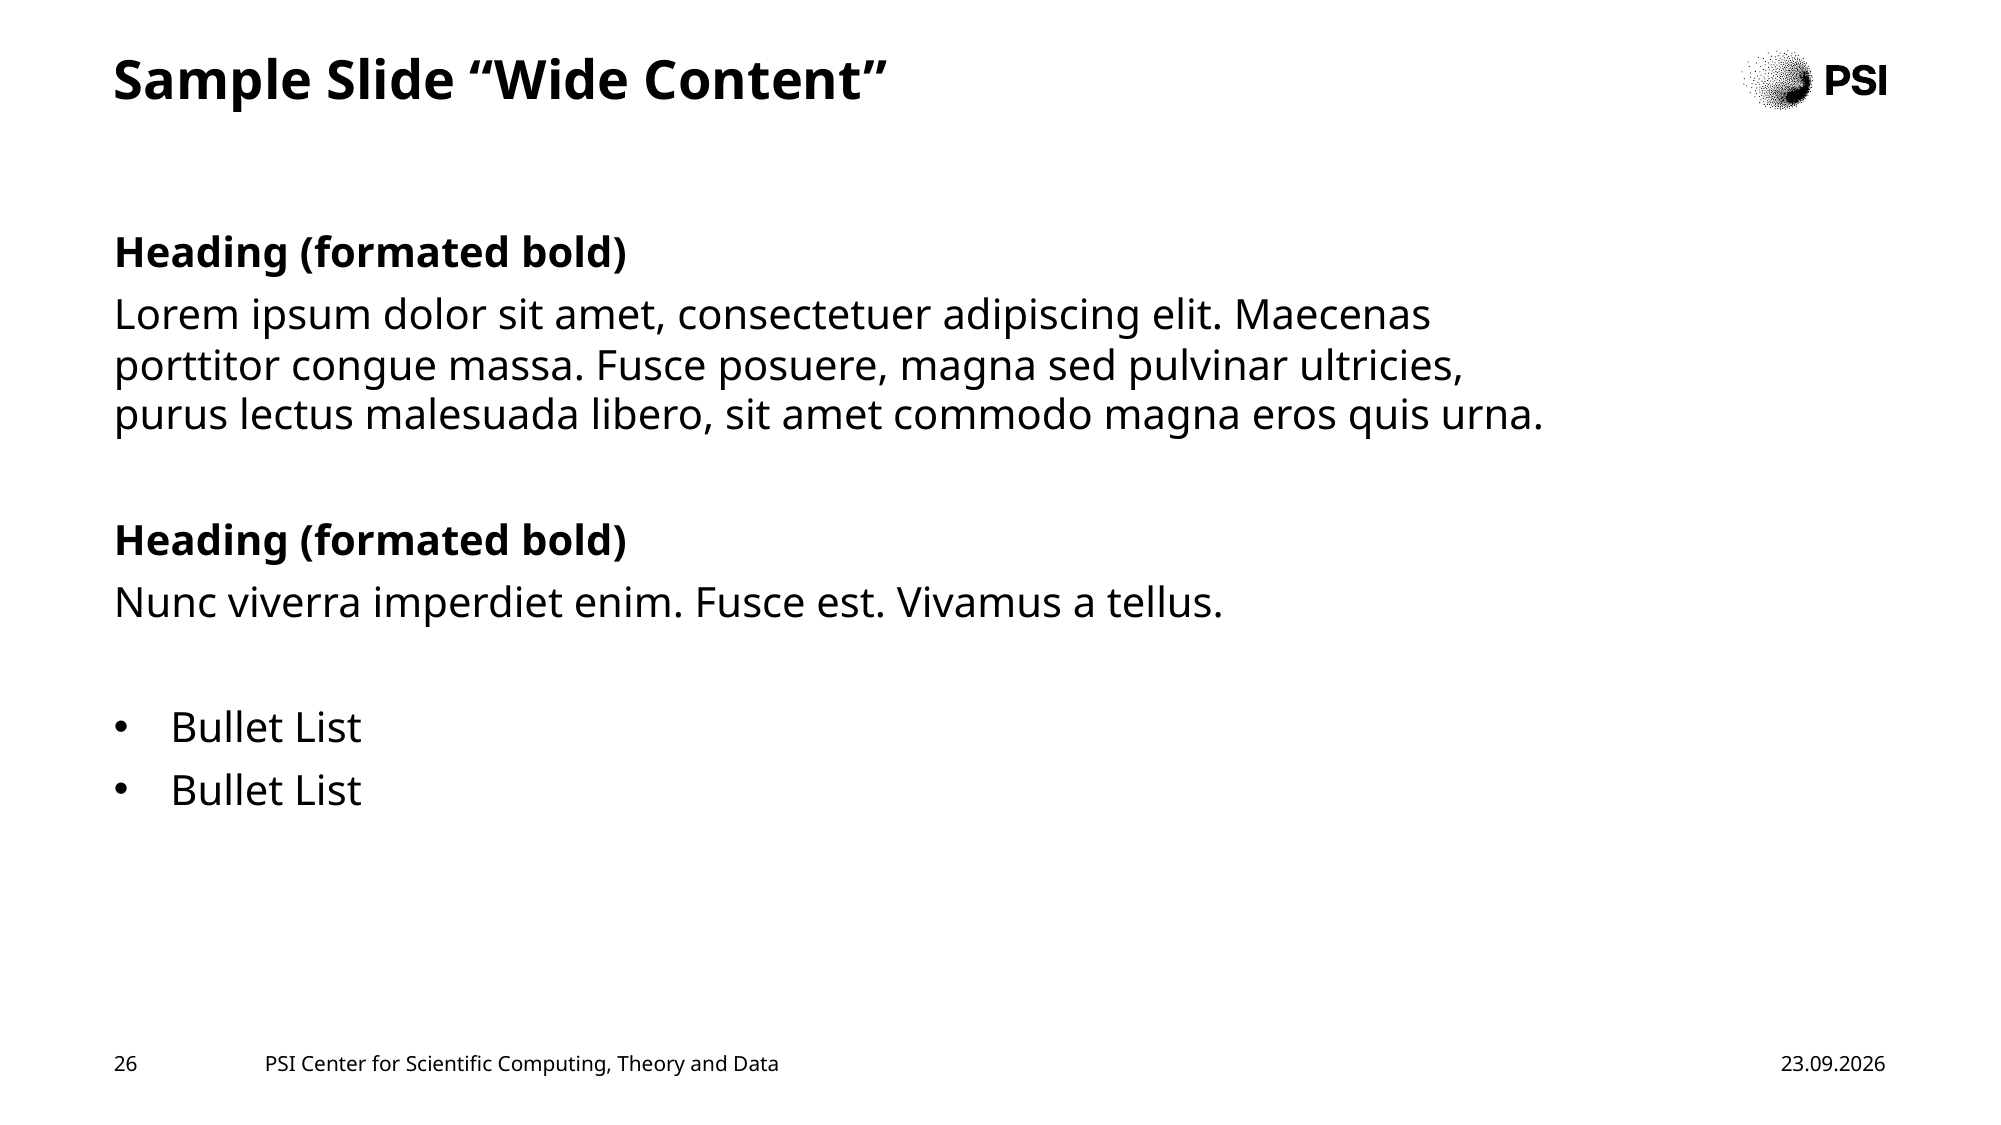

# Sample Slide “Wide Content”
Heading (formated bold)
Lorem ipsum dolor sit amet, consectetuer adipiscing elit. Maecenas porttitor congue massa. Fusce posuere, magna sed pulvinar ultricies, purus lectus malesuada libero, sit amet commodo magna eros quis urna.
Heading (formated bold)
Nunc viverra imperdiet enim. Fusce est. Vivamus a tellus.
Bullet List
Bullet List
26
PSI Center for Scientific Computing, Theory and Data